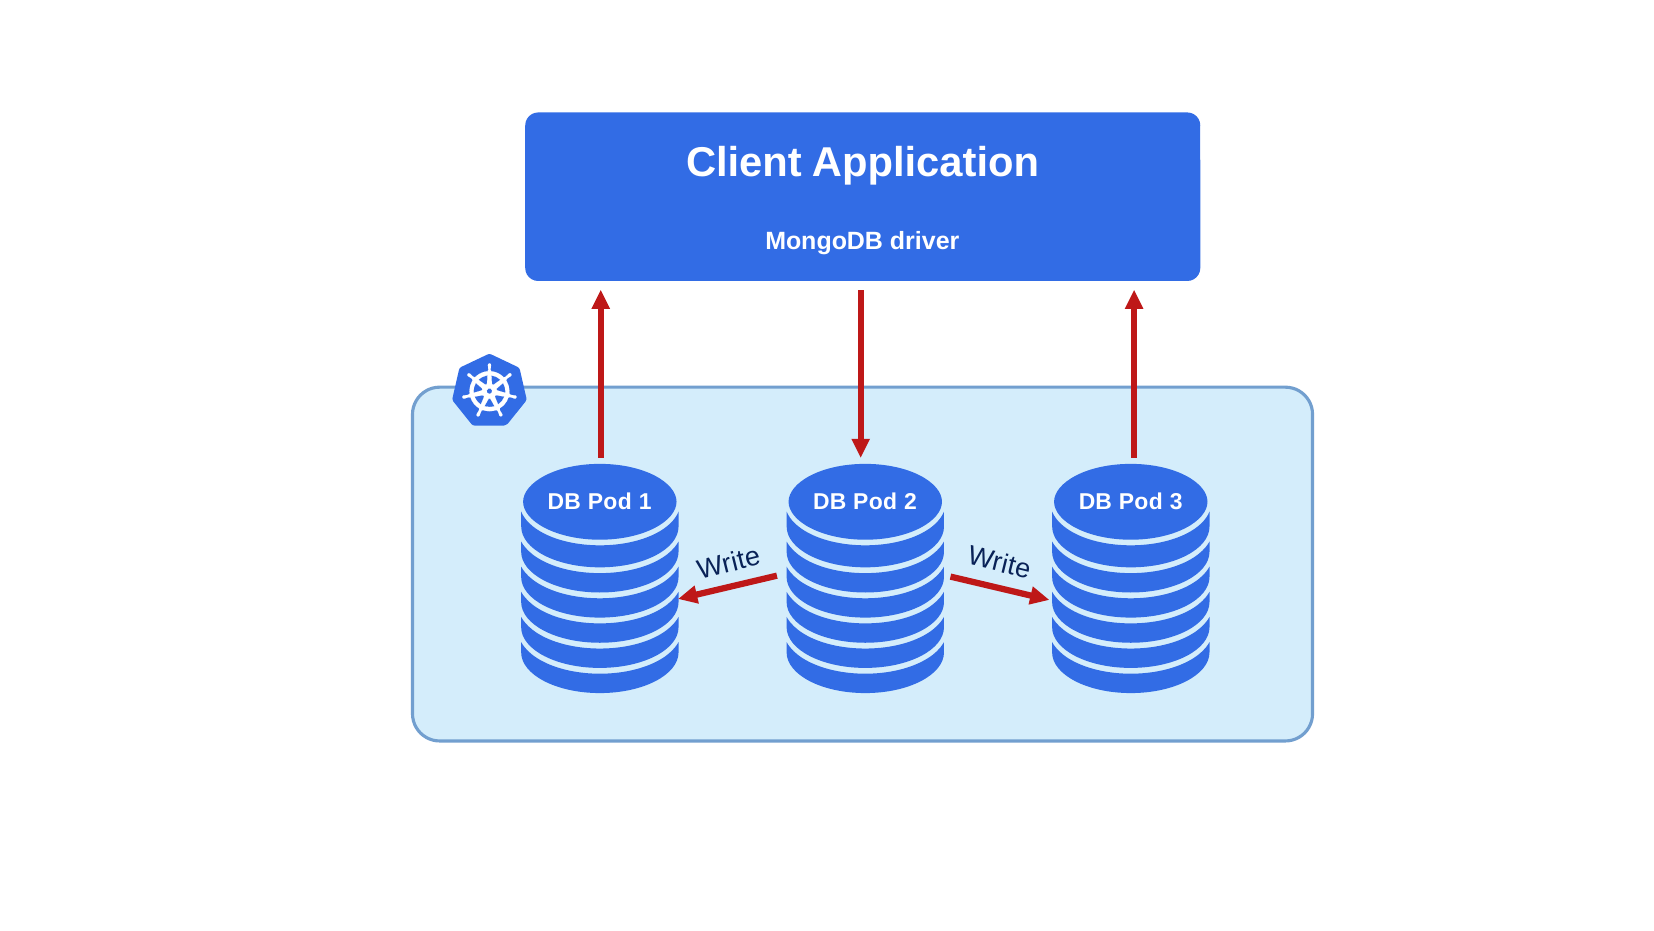

Client Application
MongoDB driver
DB Pod 1
DB Pod 2
DB Pod 3
Write
Write